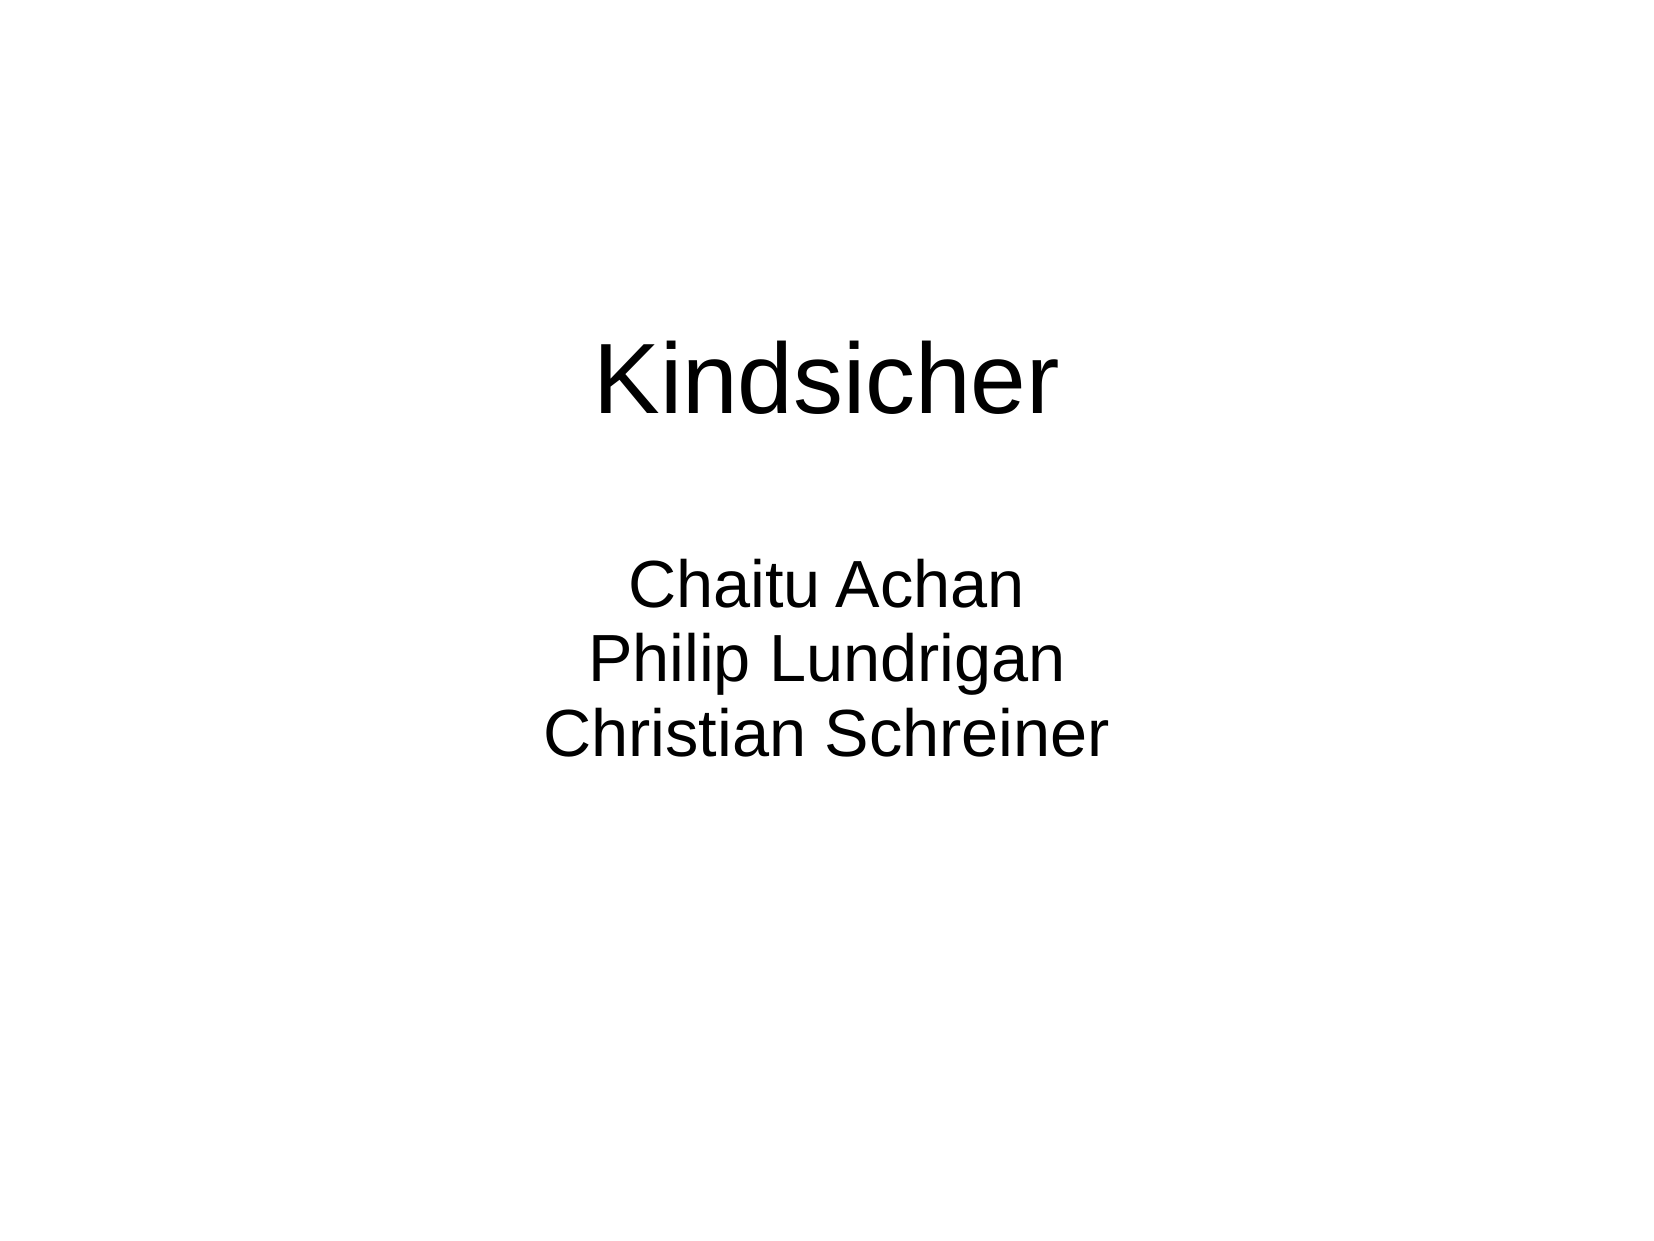

# Kindsicher
Chaitu Achan
Philip Lundrigan
Christian Schreiner